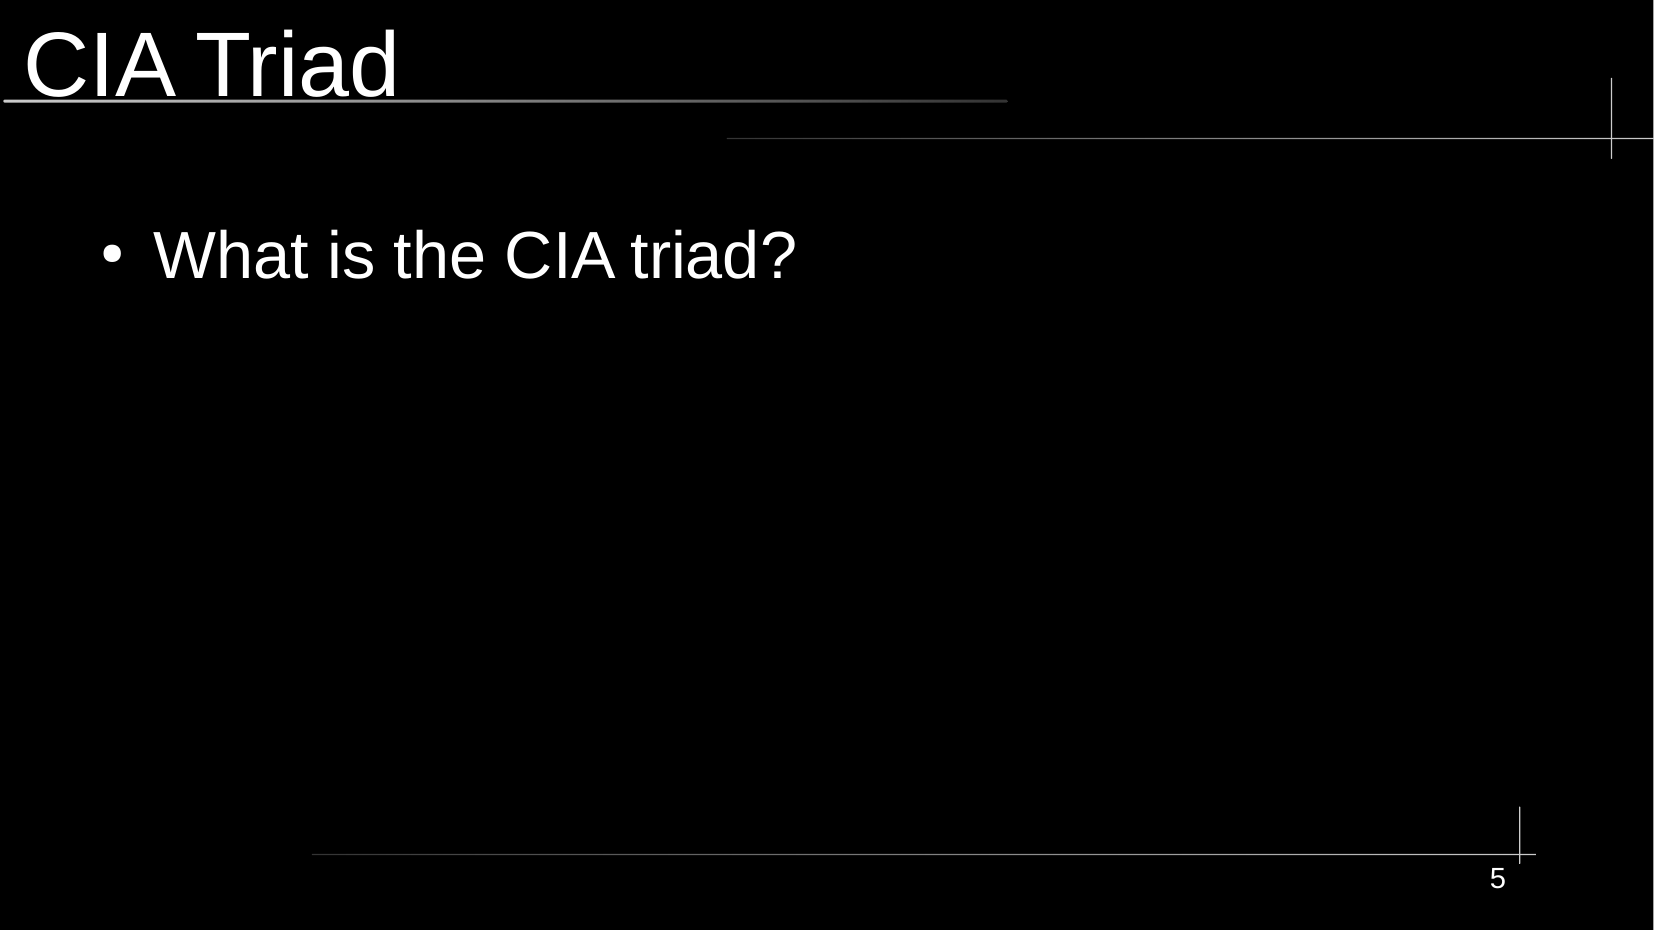

# CIA Triad
What is the CIA triad?
5